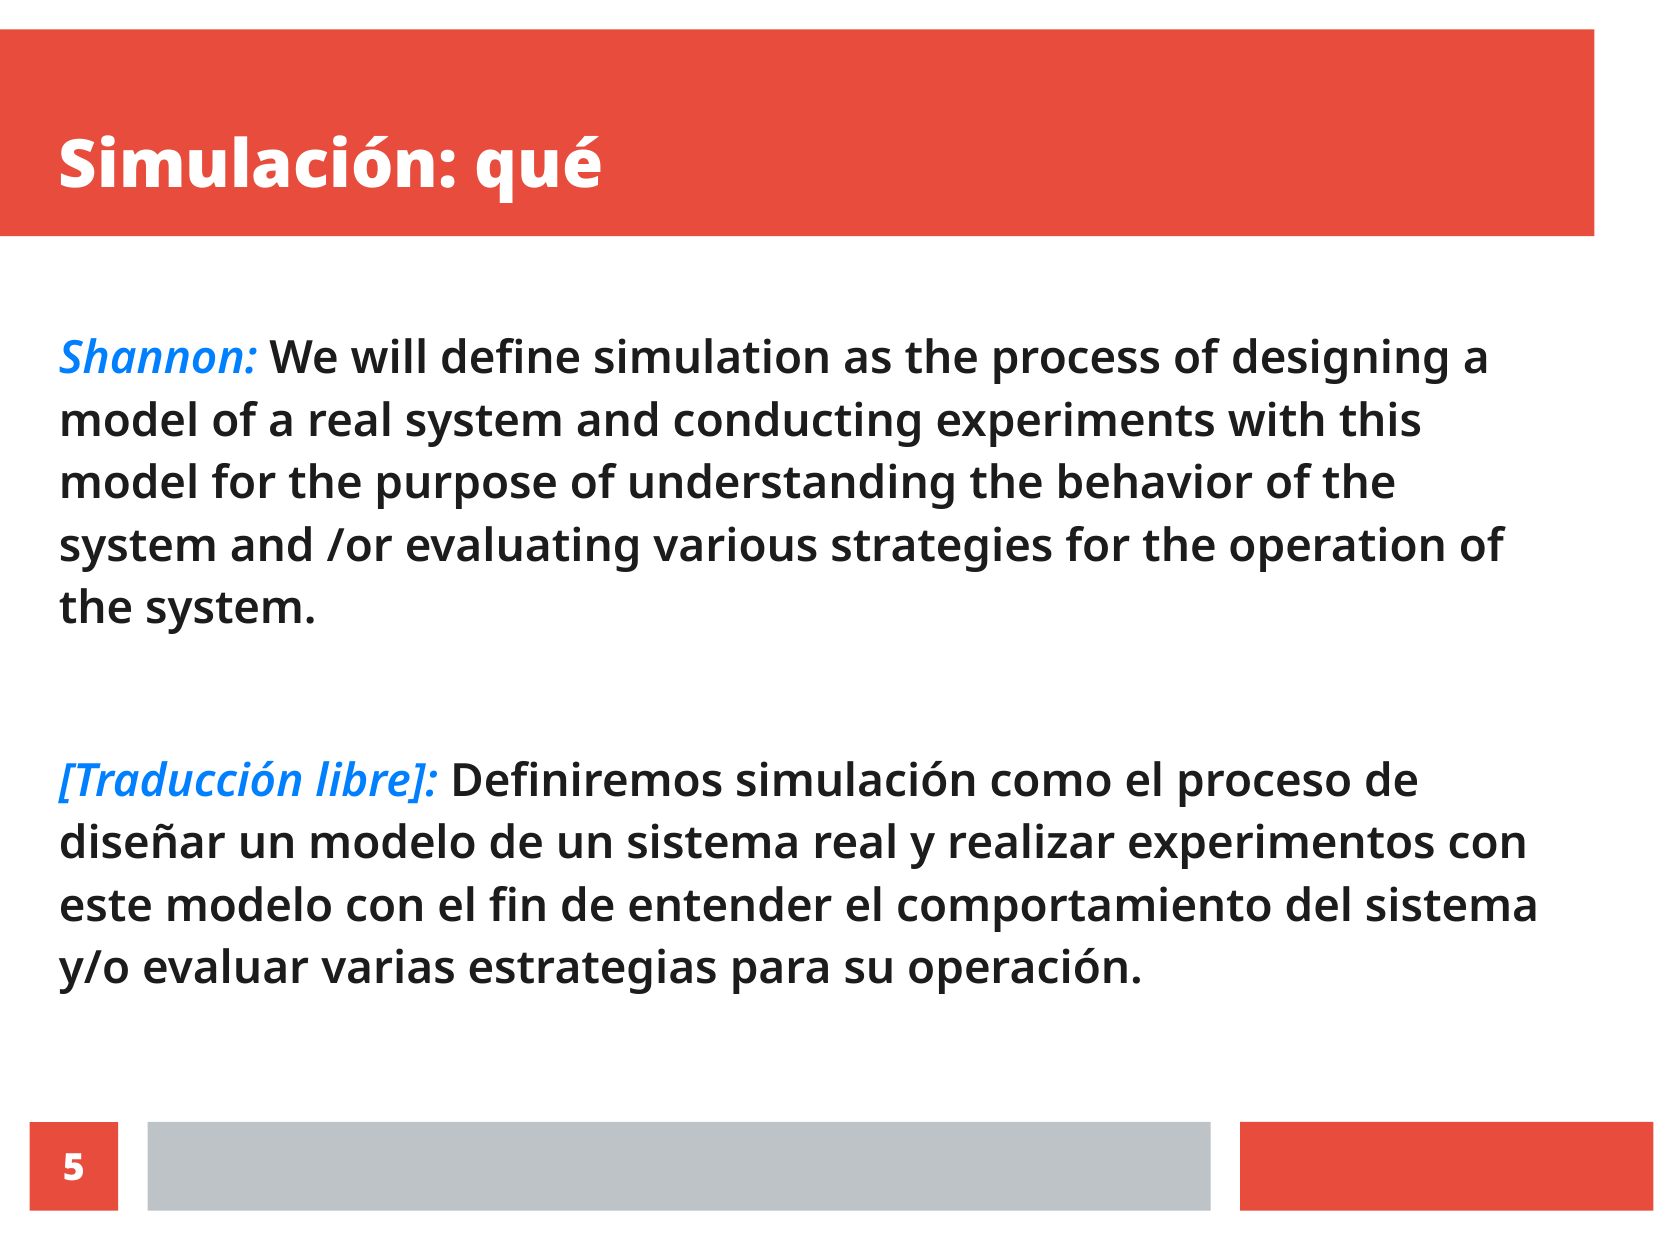

# Simulación: qué
Shannon: We will define simulation as the process of designing a model of a real system and conducting experiments with this model for the purpose of understanding the behavior of the system and /or evaluating various strategies for the operation of the system.
[Traducción libre]: Definiremos simulación como el proceso de diseñar un modelo de un sistema real y realizar experimentos con este modelo con el fin de entender el comportamiento del sistema y/o evaluar varias estrategias para su operación.
5